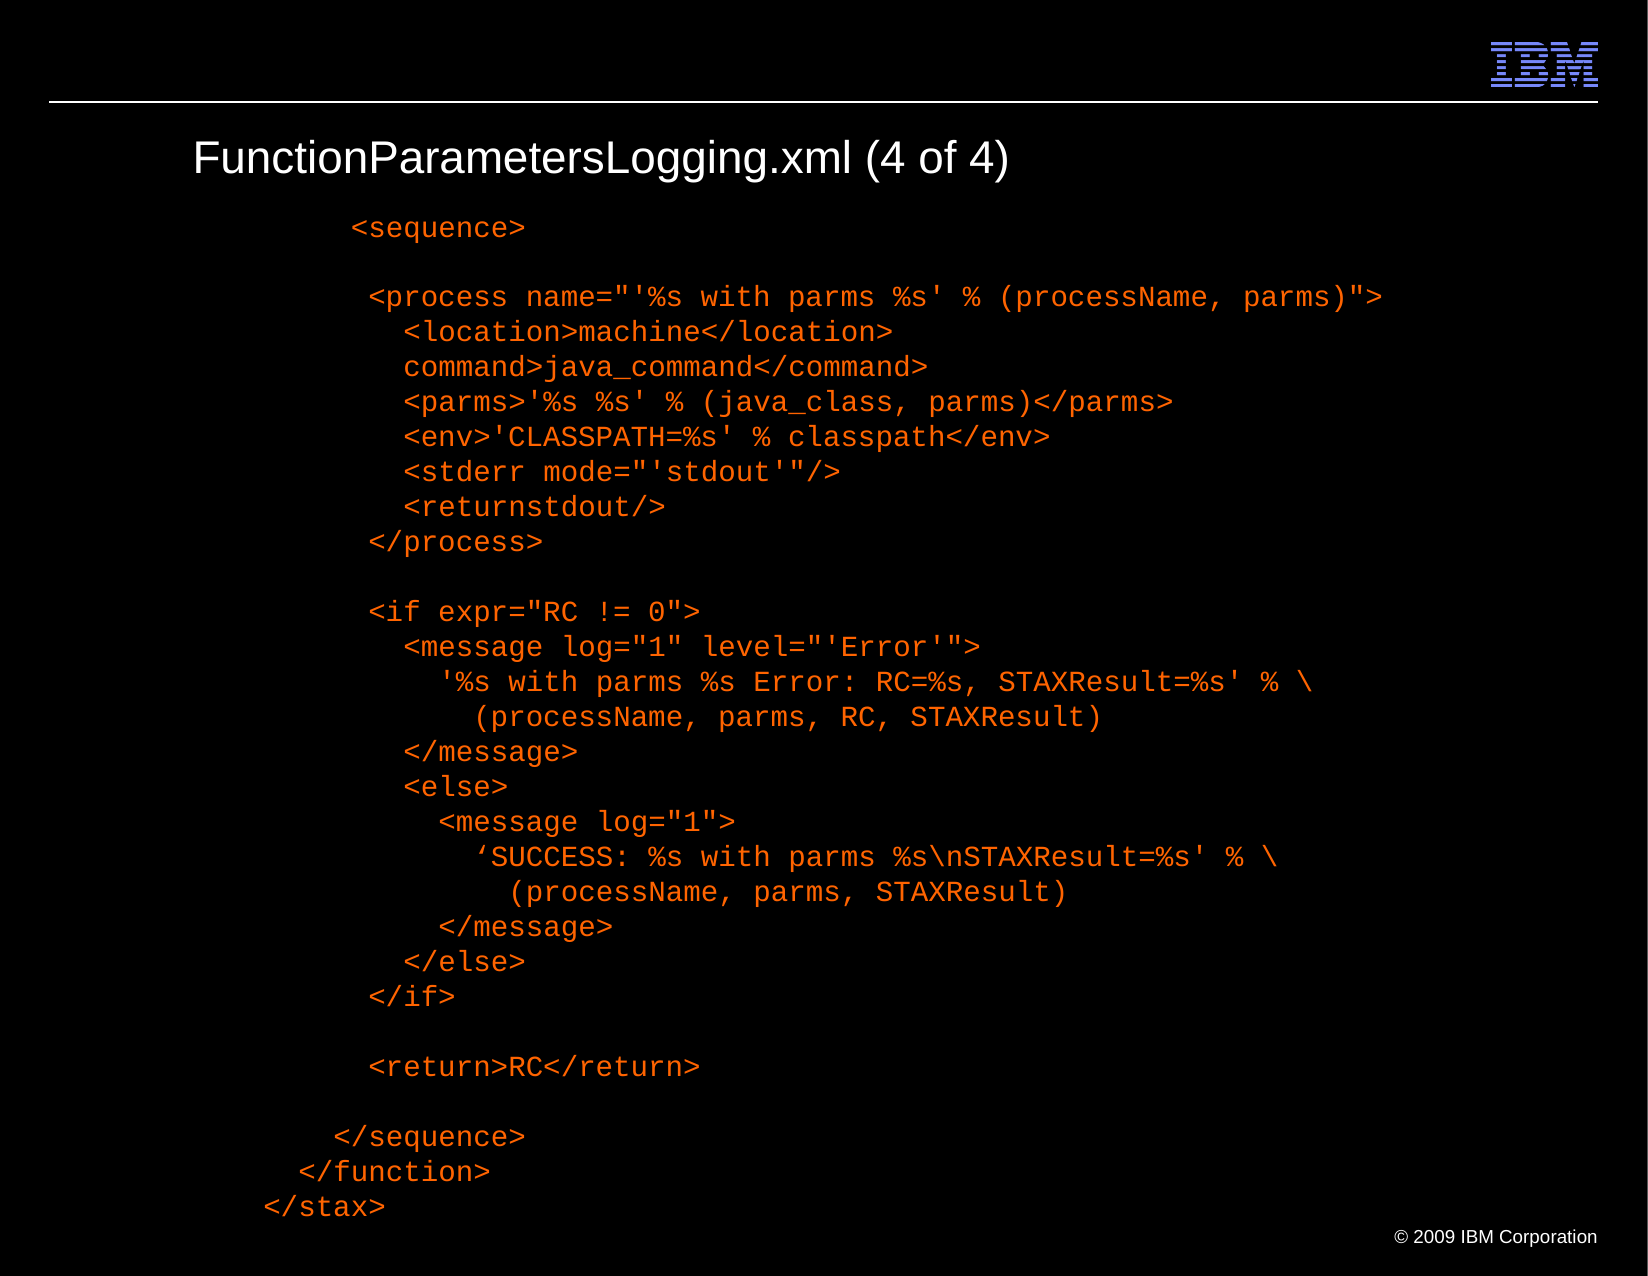

# FunctionParametersLogging.xml (4 of 4)
 <sequence>
 <process name="'%s with parms %s' % (processName, parms)">
 <location>machine</location>
 command>java_command</command>
 <parms>'%s %s' % (java_class, parms)</parms>
 <env>'CLASSPATH=%s' % classpath</env>
 <stderr mode="'stdout'"/>
 <returnstdout/>
 </process>
 <if expr="RC != 0">
 <message log="1" level="'Error'">
 '%s with parms %s Error: RC=%s, STAXResult=%s' % \
 (processName, parms, RC, STAXResult)
 </message>
 <else>
 <message log="1">
 ‘SUCCESS: %s with parms %s\nSTAXResult=%s' % \
 (processName, parms, STAXResult)
 </message>
 </else>
 </if>
 <return>RC</return>
 </sequence>
 </function>
</stax>